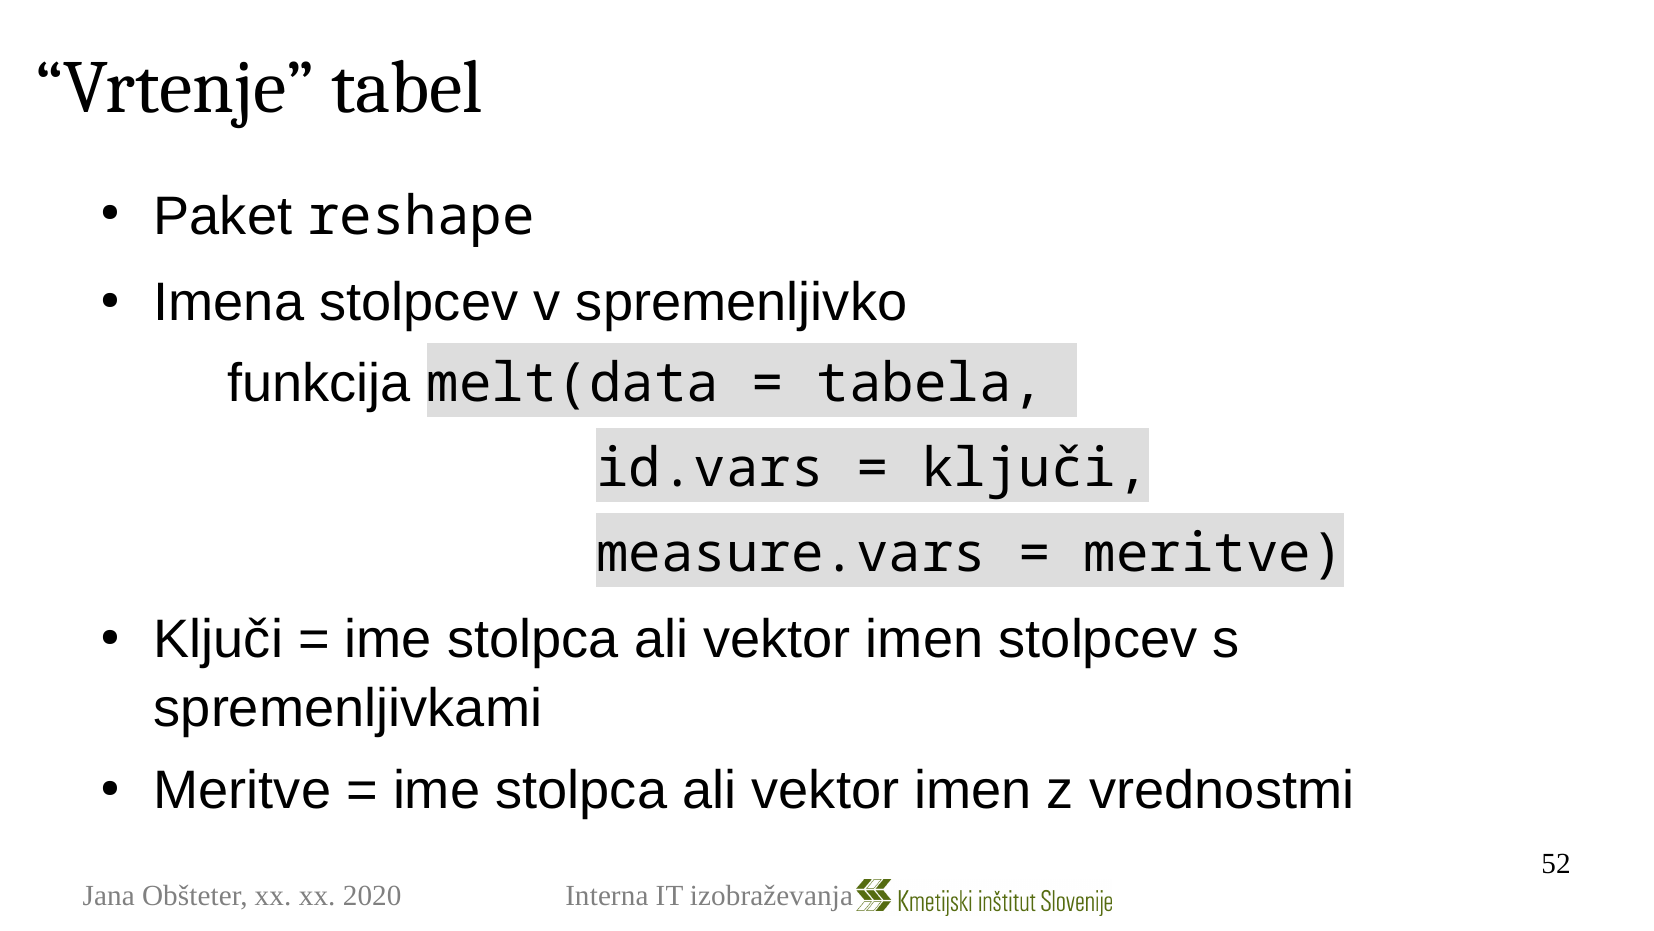

# “Vrtenje” tabel
Paket reshape
Imena stolpcev v spremenljivko
	funkcija melt(data = tabela,
						id.vars = ključi,													measure.vars = meritve)
Ključi = ime stolpca ali vektor imen stolpcev s spremenljivkami
Meritve = ime stolpca ali vektor imen z vrednostmi
52